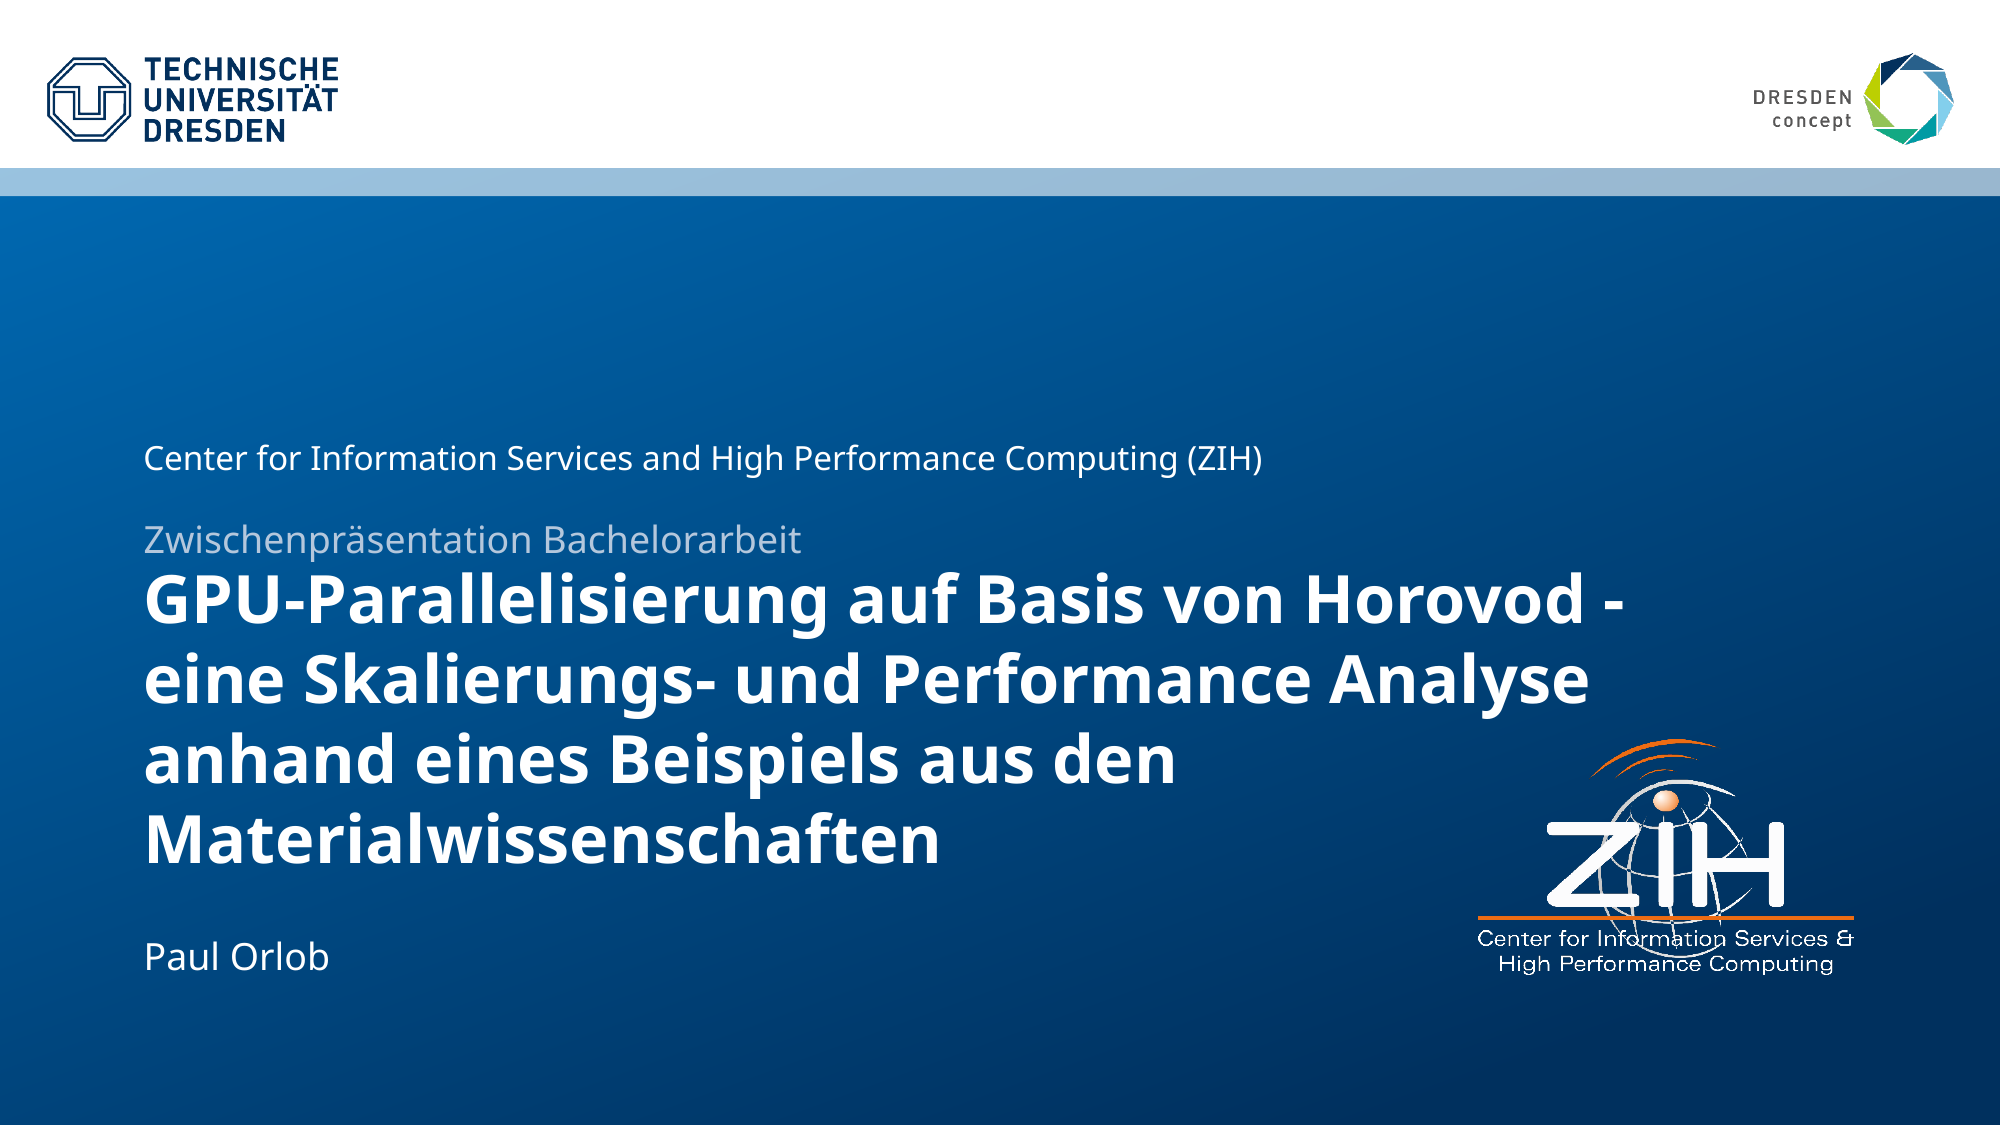

Zwischenpräsentation Bachelorarbeit
GPU-Parallelisierung auf Basis von Horovod -
eine Skalierungs- und Performance Analyse
anhand eines Beispiels aus den Materialwissenschaften
# Paul Orlob